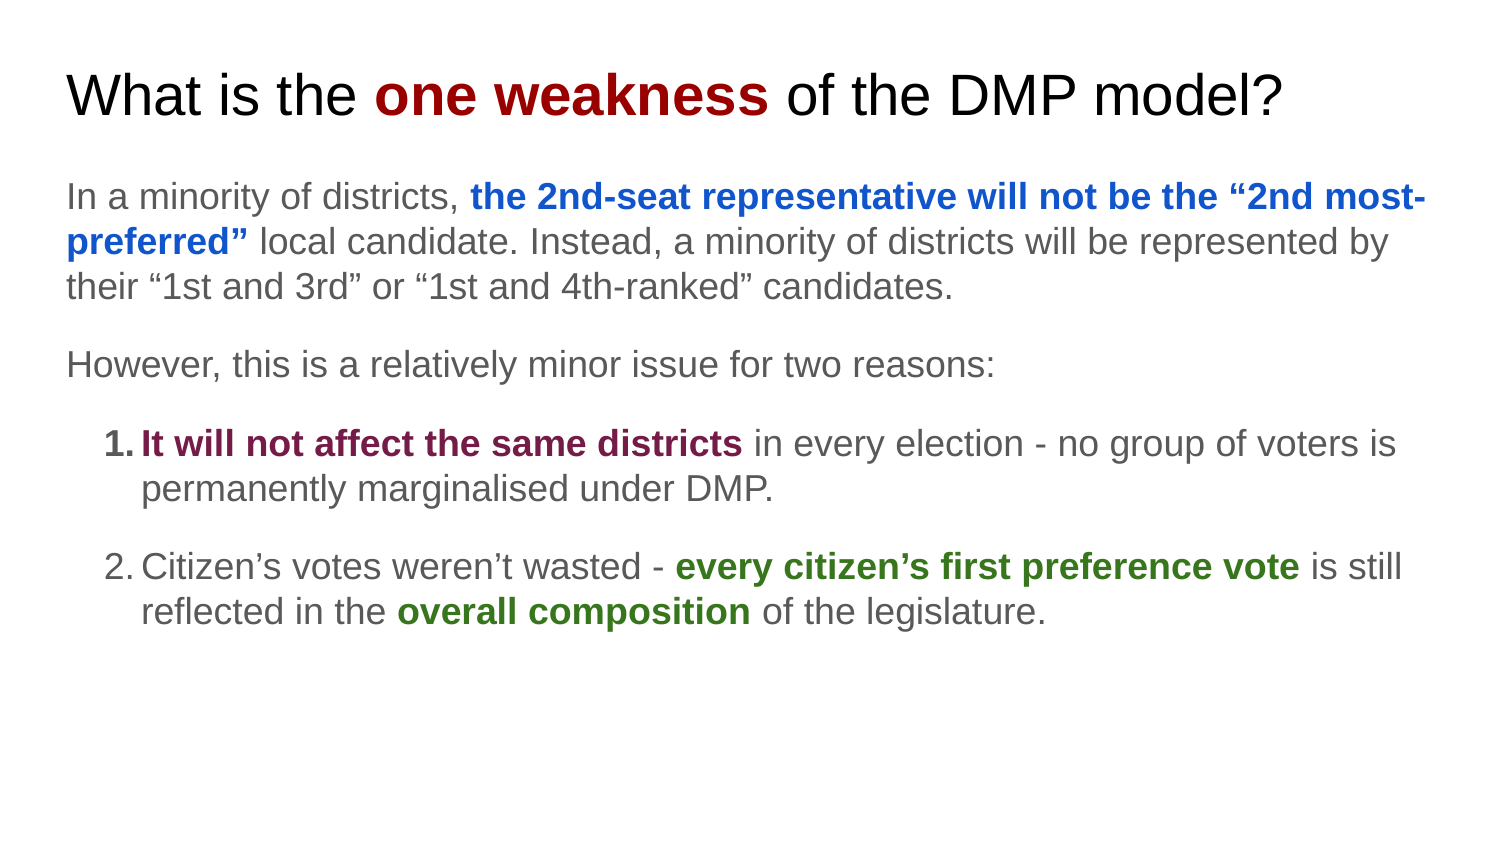

# What is the one weakness of the DMP model?
In a minority of districts, the 2nd-seat representative will not be the “2nd most-preferred” local candidate. Instead, a minority of districts will be represented by their “1st and 3rd” or “1st and 4th-ranked” candidates.
However, this is a relatively minor issue for two reasons:
It will not affect the same districts in every election - no group of voters is permanently marginalised under DMP.
Citizen’s votes weren’t wasted - every citizen’s first preference vote is still reflected in the overall composition of the legislature.